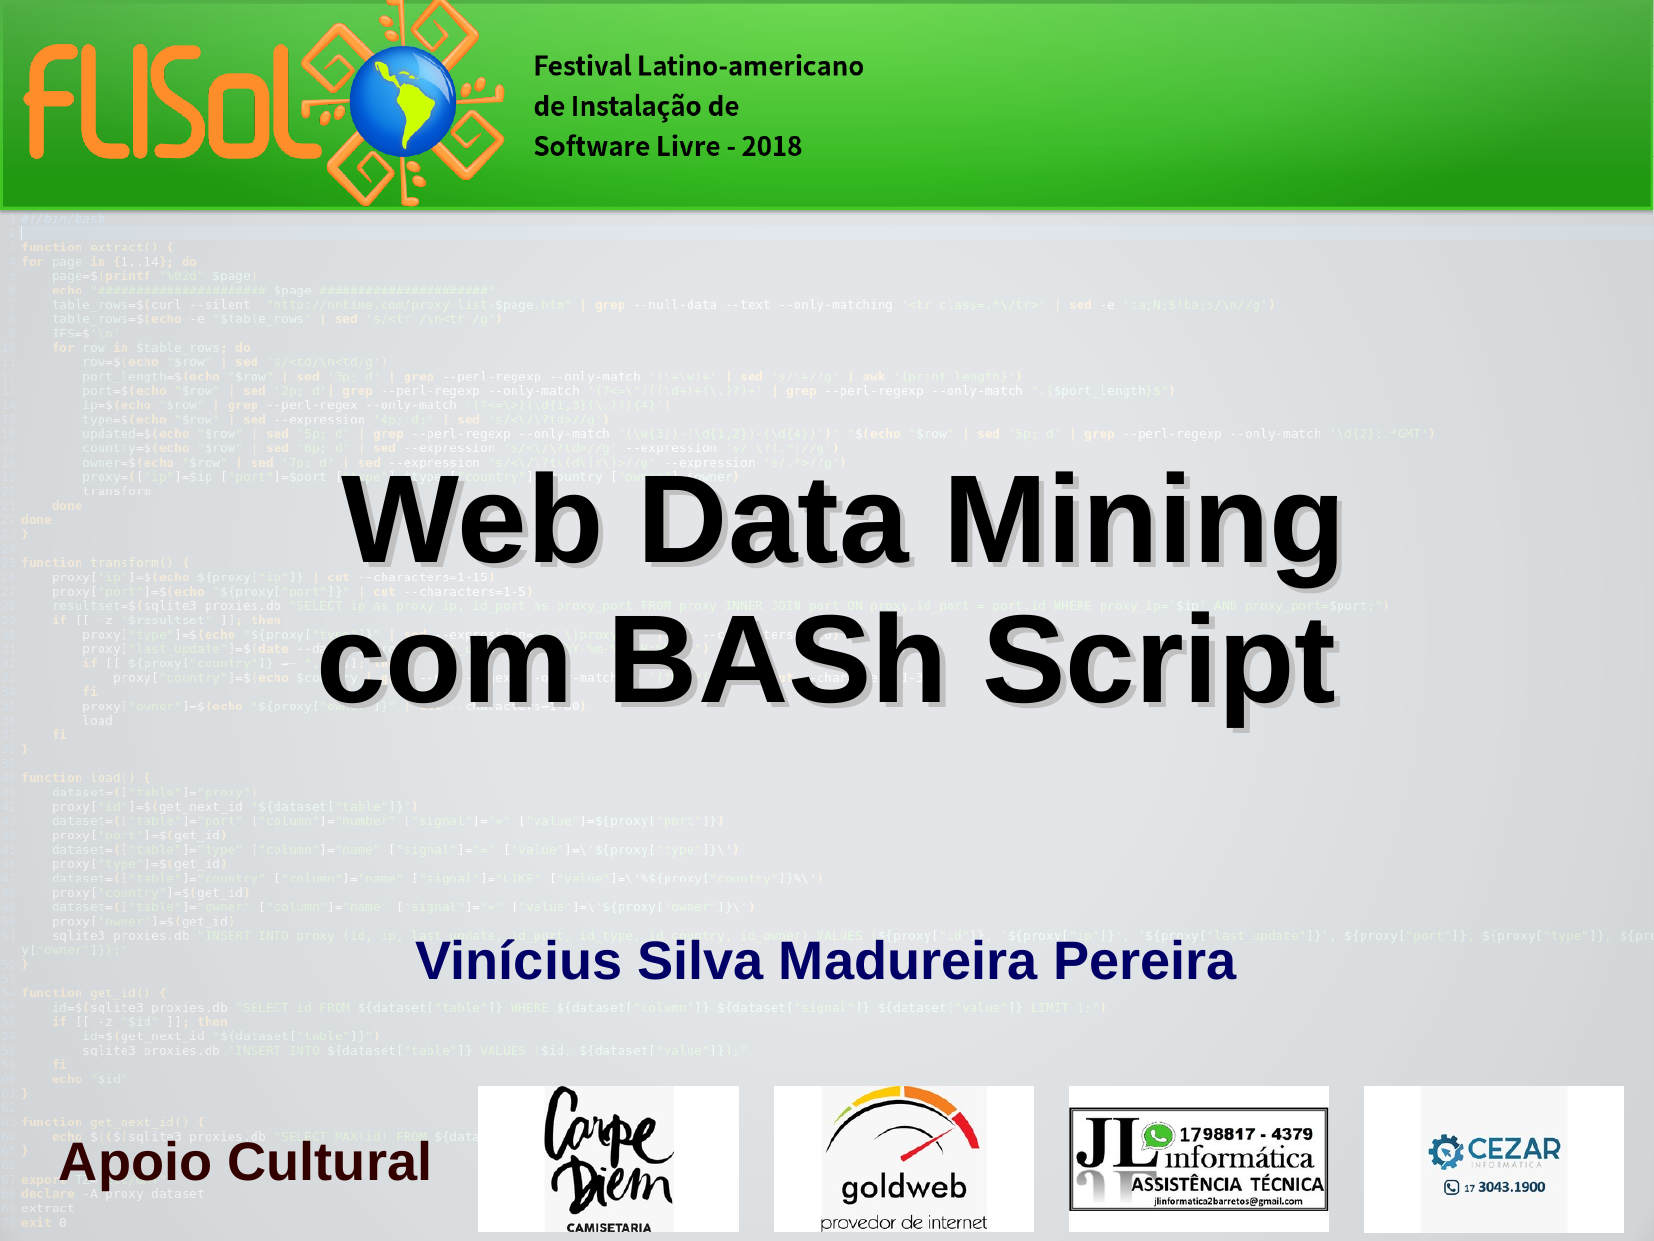

# Web Data Mining
com BASh Script
Vinícius Silva Madureira Pereira
Apoio Cultural